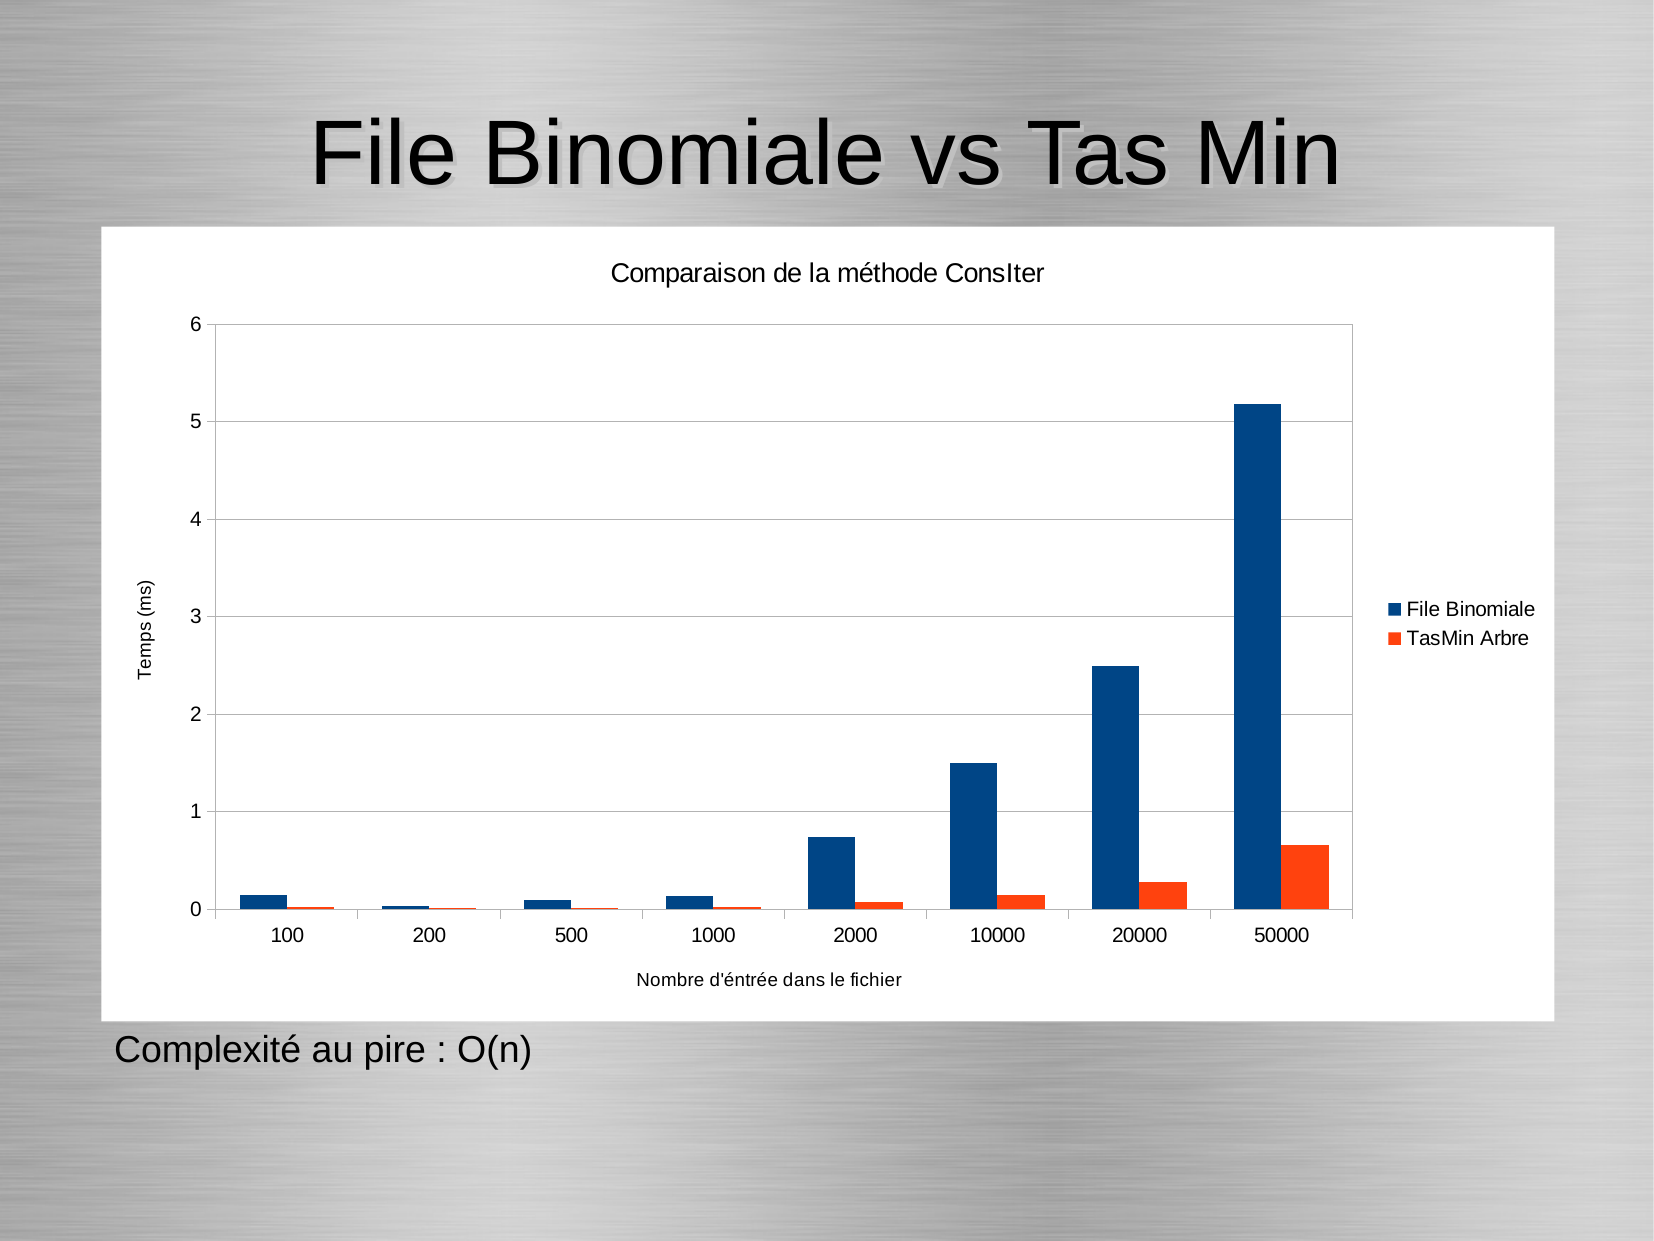

# File Binomiale vs Tas Min
### Chart: Comparaison de la méthode ConsIter
| Category | File Binomiale | TasMin Arbre |
|---|---|---|
| 100 | 0.144103 | 0.021991 |
| 200 | 0.034716 | 0.00835 |
| 500 | 0.091987 | 0.015421 |
| 1000 | 0.133921 | 0.025288 |
| 2000 | 0.745036 | 0.074583 |
| 10000 | 1.499191 | 0.141798 |
| 20000 | 2.489824 | 0.276973 |
| 50000 | 5.180343 | 0.660195 |Complexité au pire : O(n)